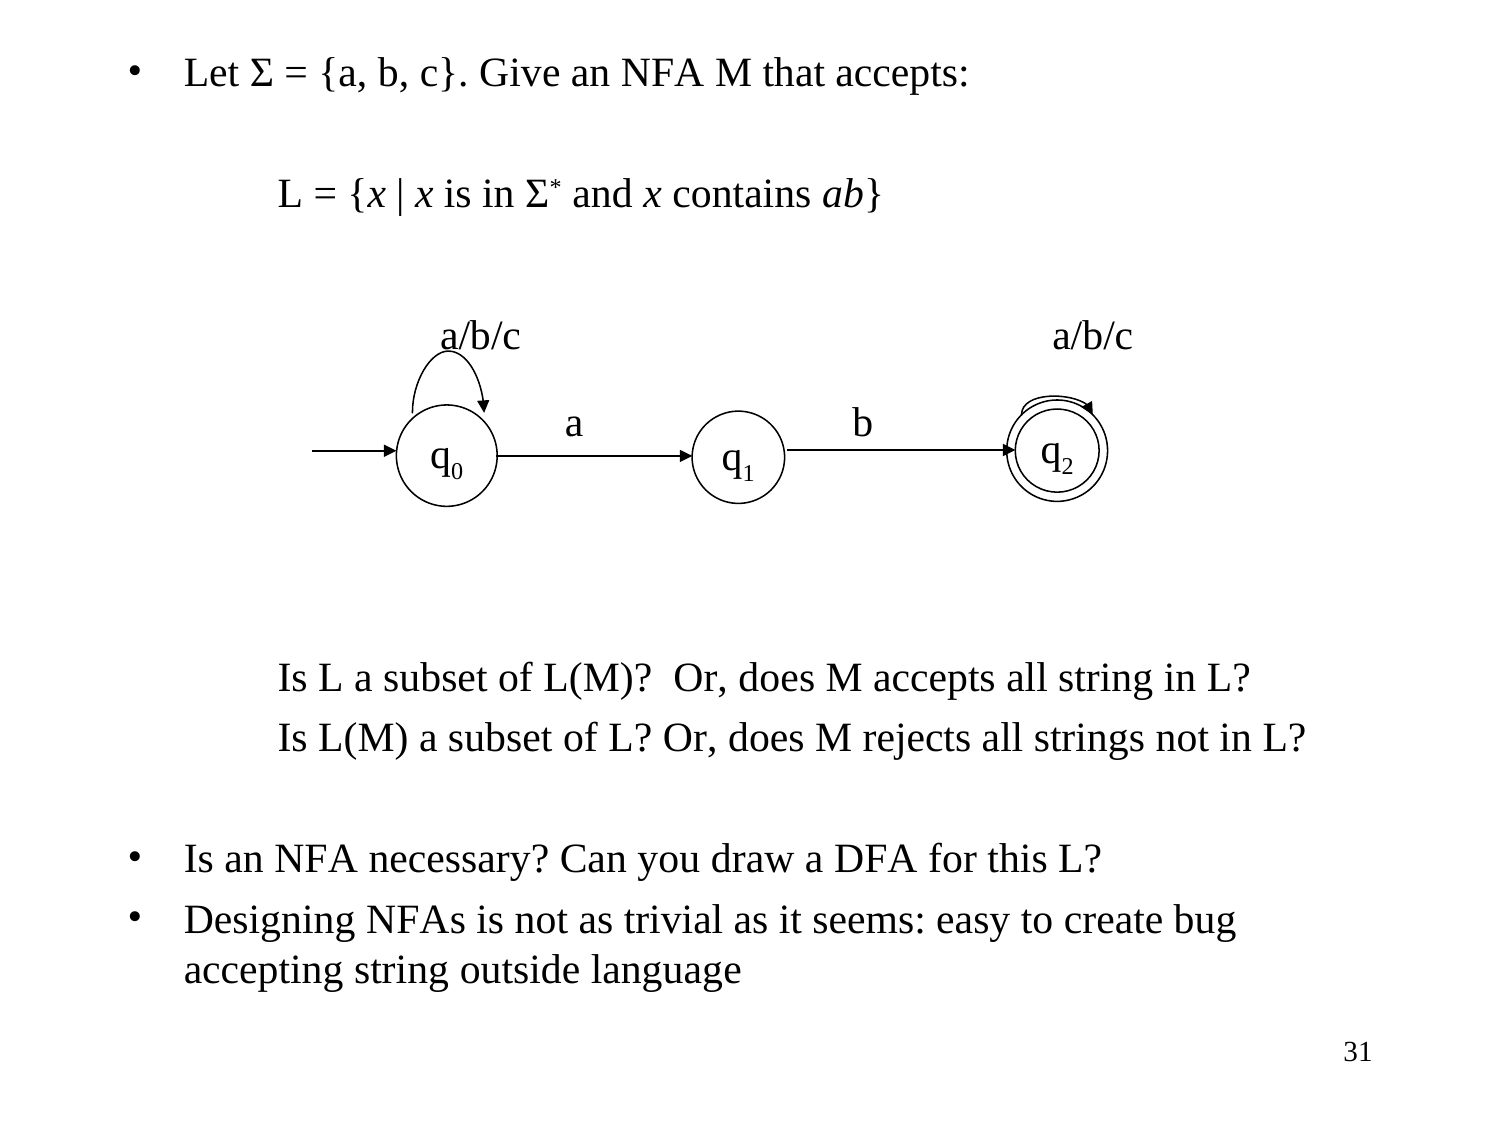

# Let Σ = {a, b, c}. Give an NFA M that accepts:
		L = {x | x is in Σ* and x contains ab}
		Is L a subset of L(M)? Or, does M accepts all string in L?
		Is L(M) a subset of L? Or, does M rejects all strings not in L?
Is an NFA necessary? Can you draw a DFA for this L?
Designing NFAs is not as trivial as it seems: easy to create bug accepting string outside language
a/b/c
a/b/c
a
b
q2
q0
q1